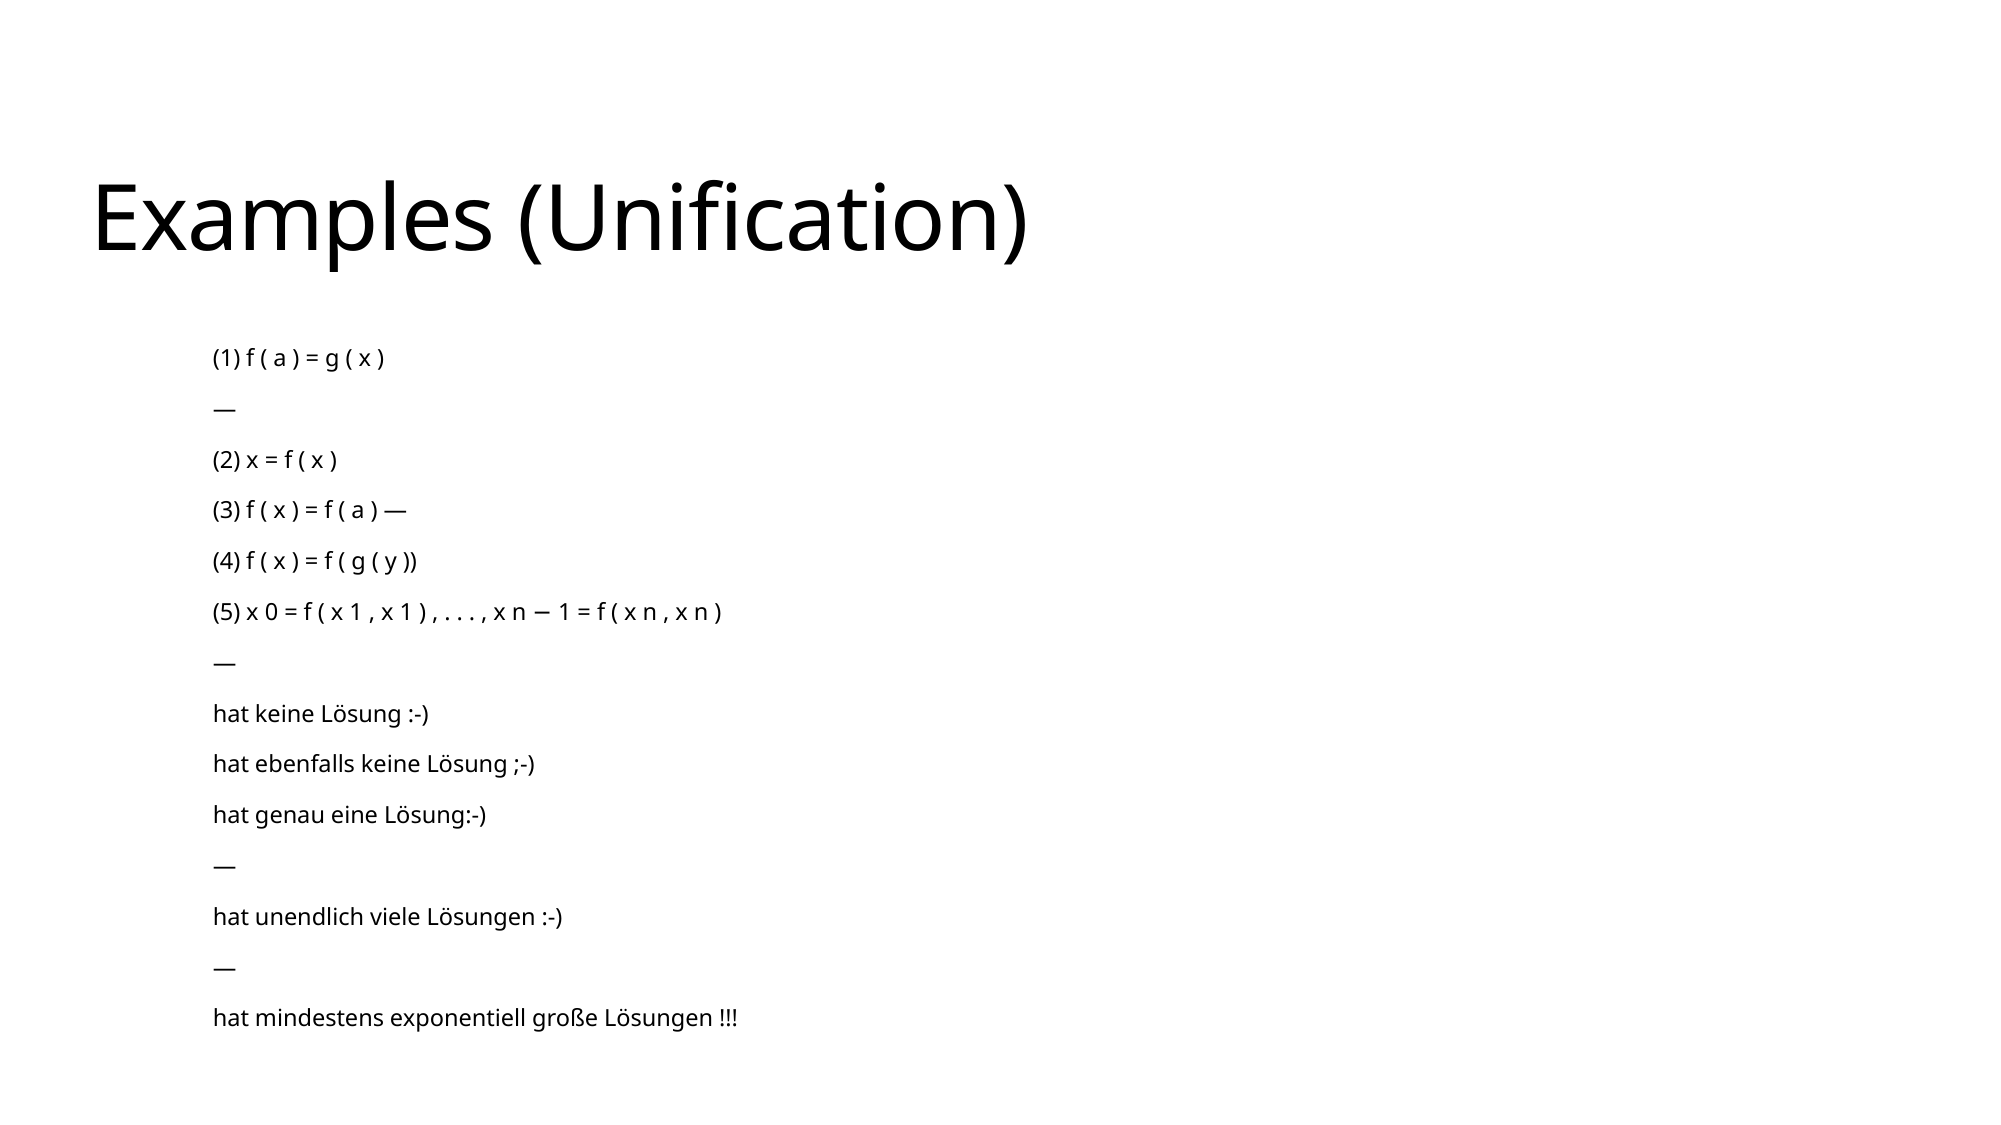

# Examples (Unification)
(1) f ( a ) = g ( x )
—
(2) x = f ( x )
(3) f ( x ) = f ( a ) —
(4) f ( x ) = f ( g ( y ))
(5) x 0 = f ( x 1 , x 1 ) , . . . , x n − 1 = f ( x n , x n )
—
hat keine Lösung :-)
hat ebenfalls keine Lösung ;-)
hat genau eine Lösung:-)
—
hat unendlich viele Lösungen :-)
—
hat mindestens exponentiell große Lösungen !!!